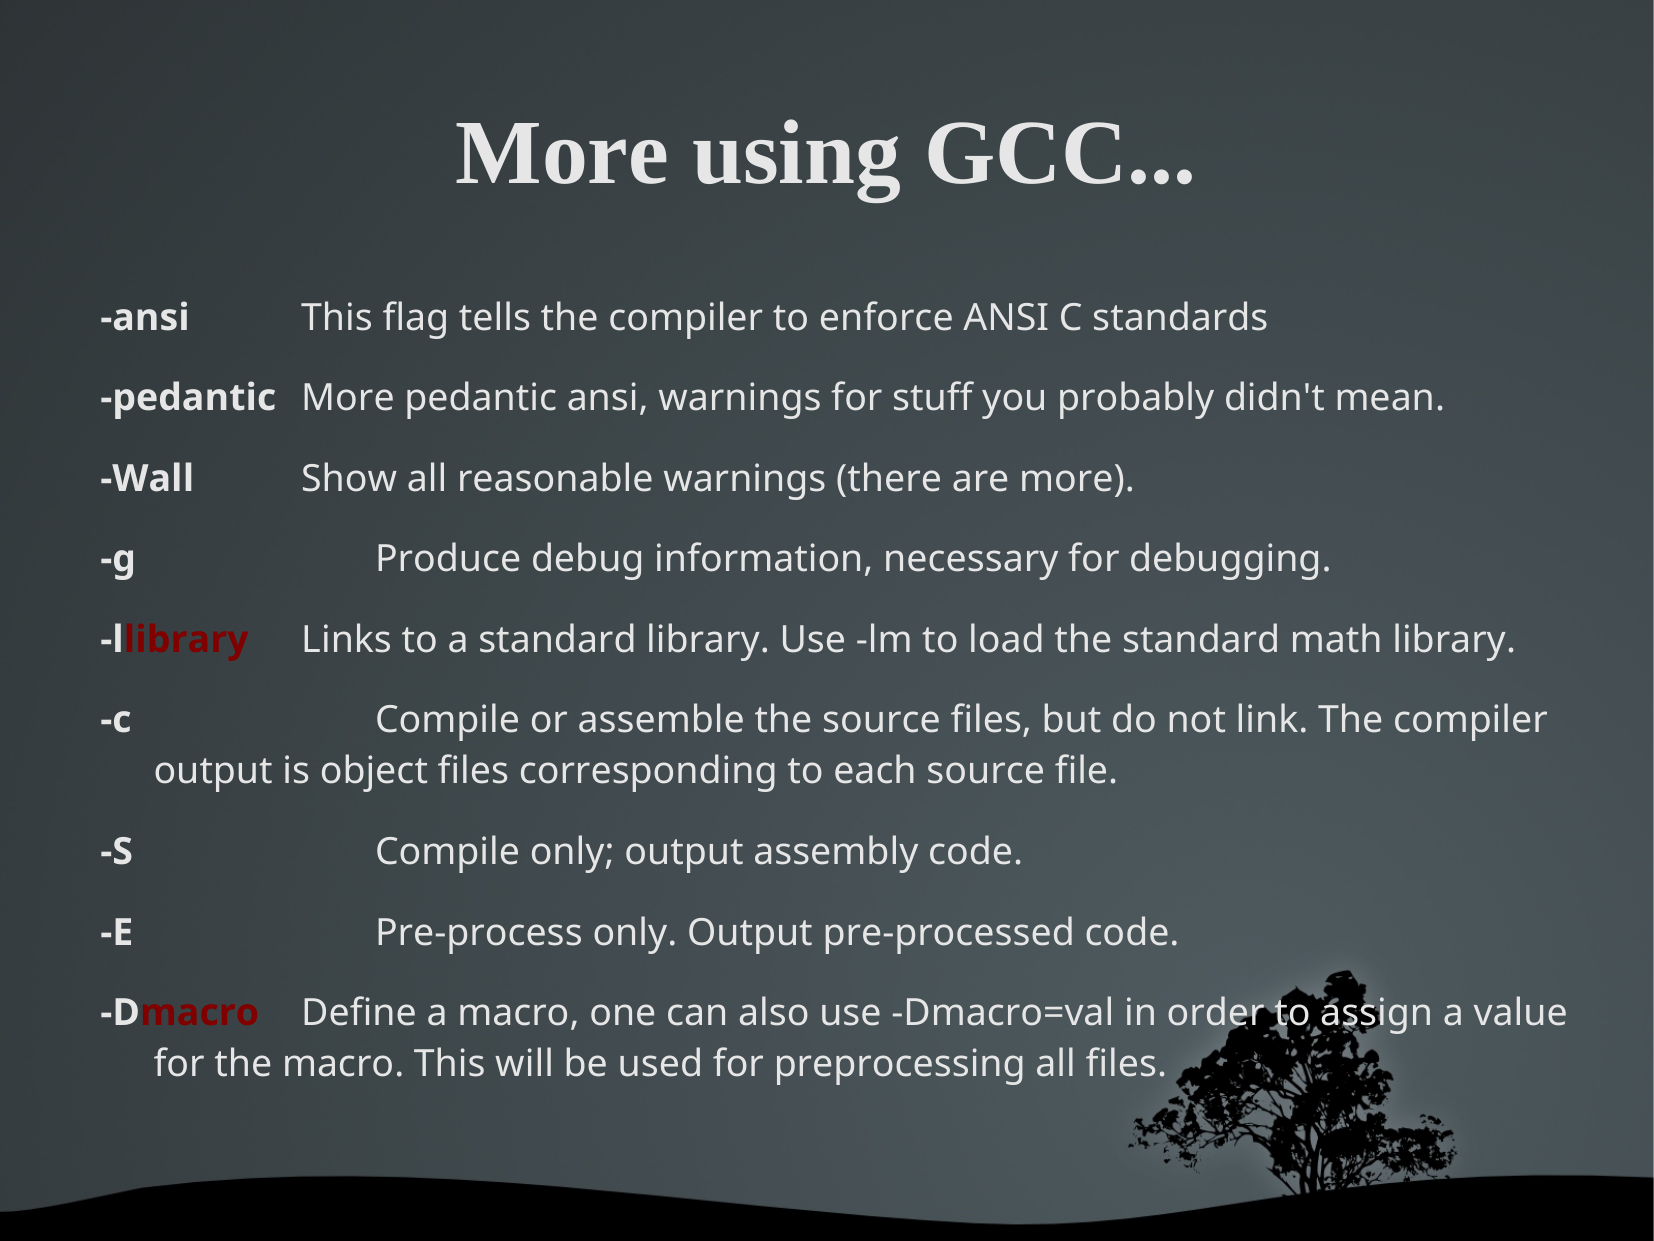

# More using GCC...
-ansi		This flag tells the compiler to enforce ANSI C standards
-pedantic 	More pedantic ansi, warnings for stuff you probably didn't mean.
-Wall 		Show all reasonable warnings (there are more).
-g 			Produce debug information, necessary for debugging.
-llibrary 	Links to a standard library. Use -lm to load the standard math library.
-c 			Compile or assemble the source files, but do not link. The compiler output is object files corresponding to each source file.
-S 			Compile only; output assembly code.
-E 			Pre-process only. Output pre-processed code.
-Dmacro 	Define a macro, one can also use -Dmacro=val in order to assign a value for the macro. This will be used for preprocessing all files.